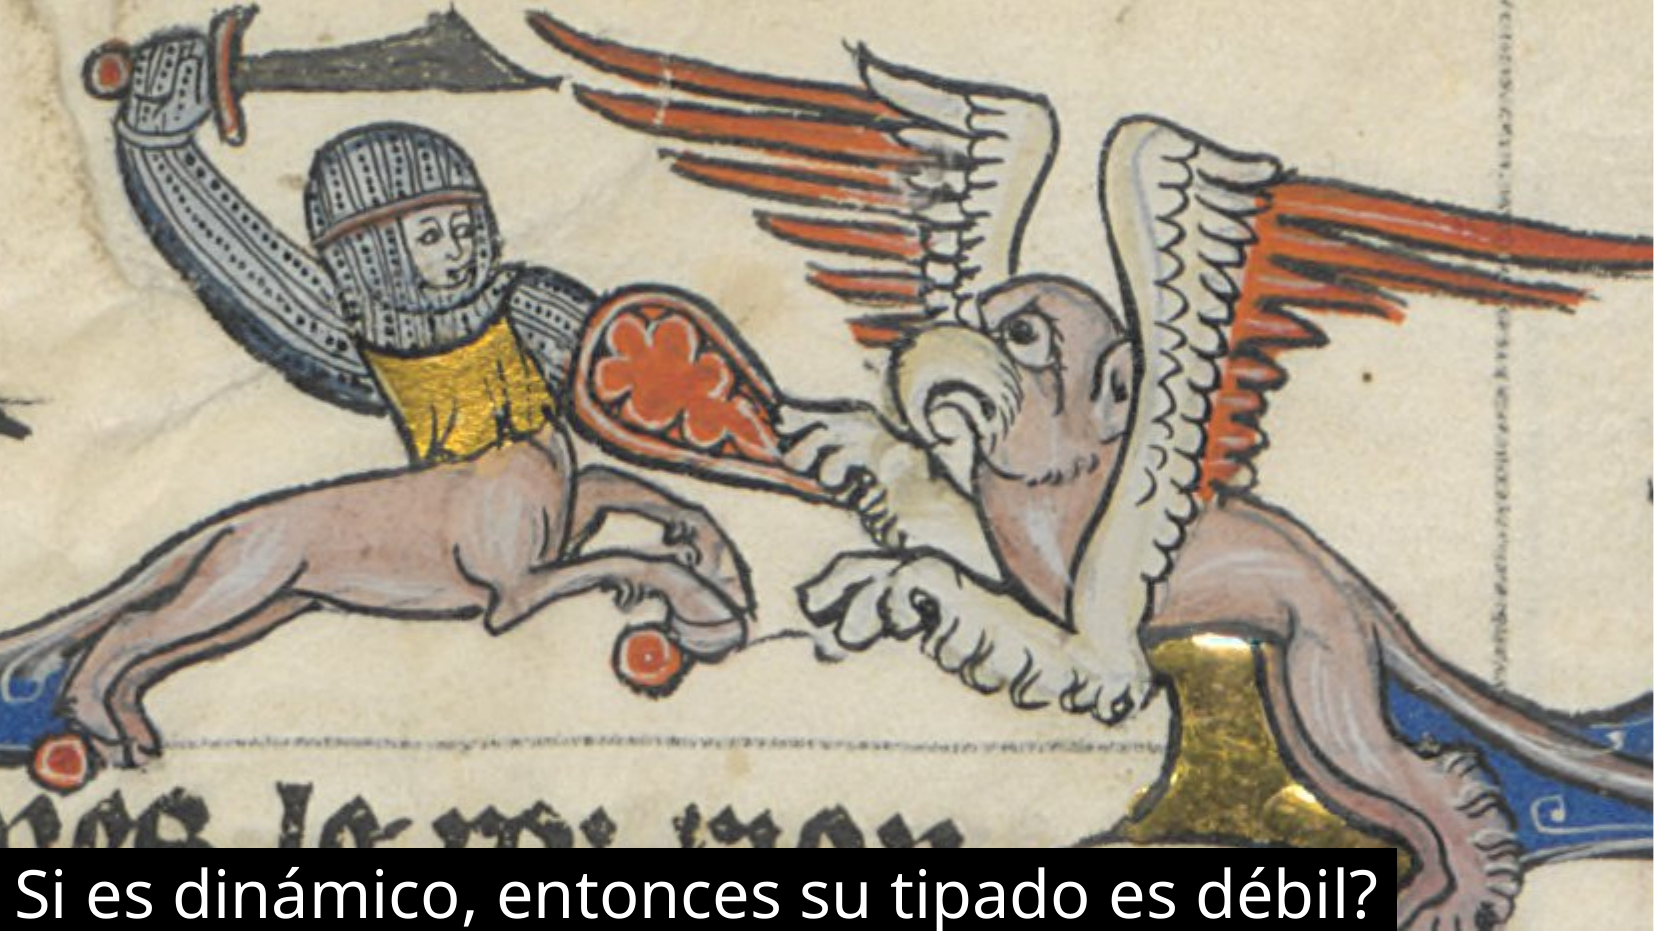

Si es dinámico, entonces su tipado es débil?